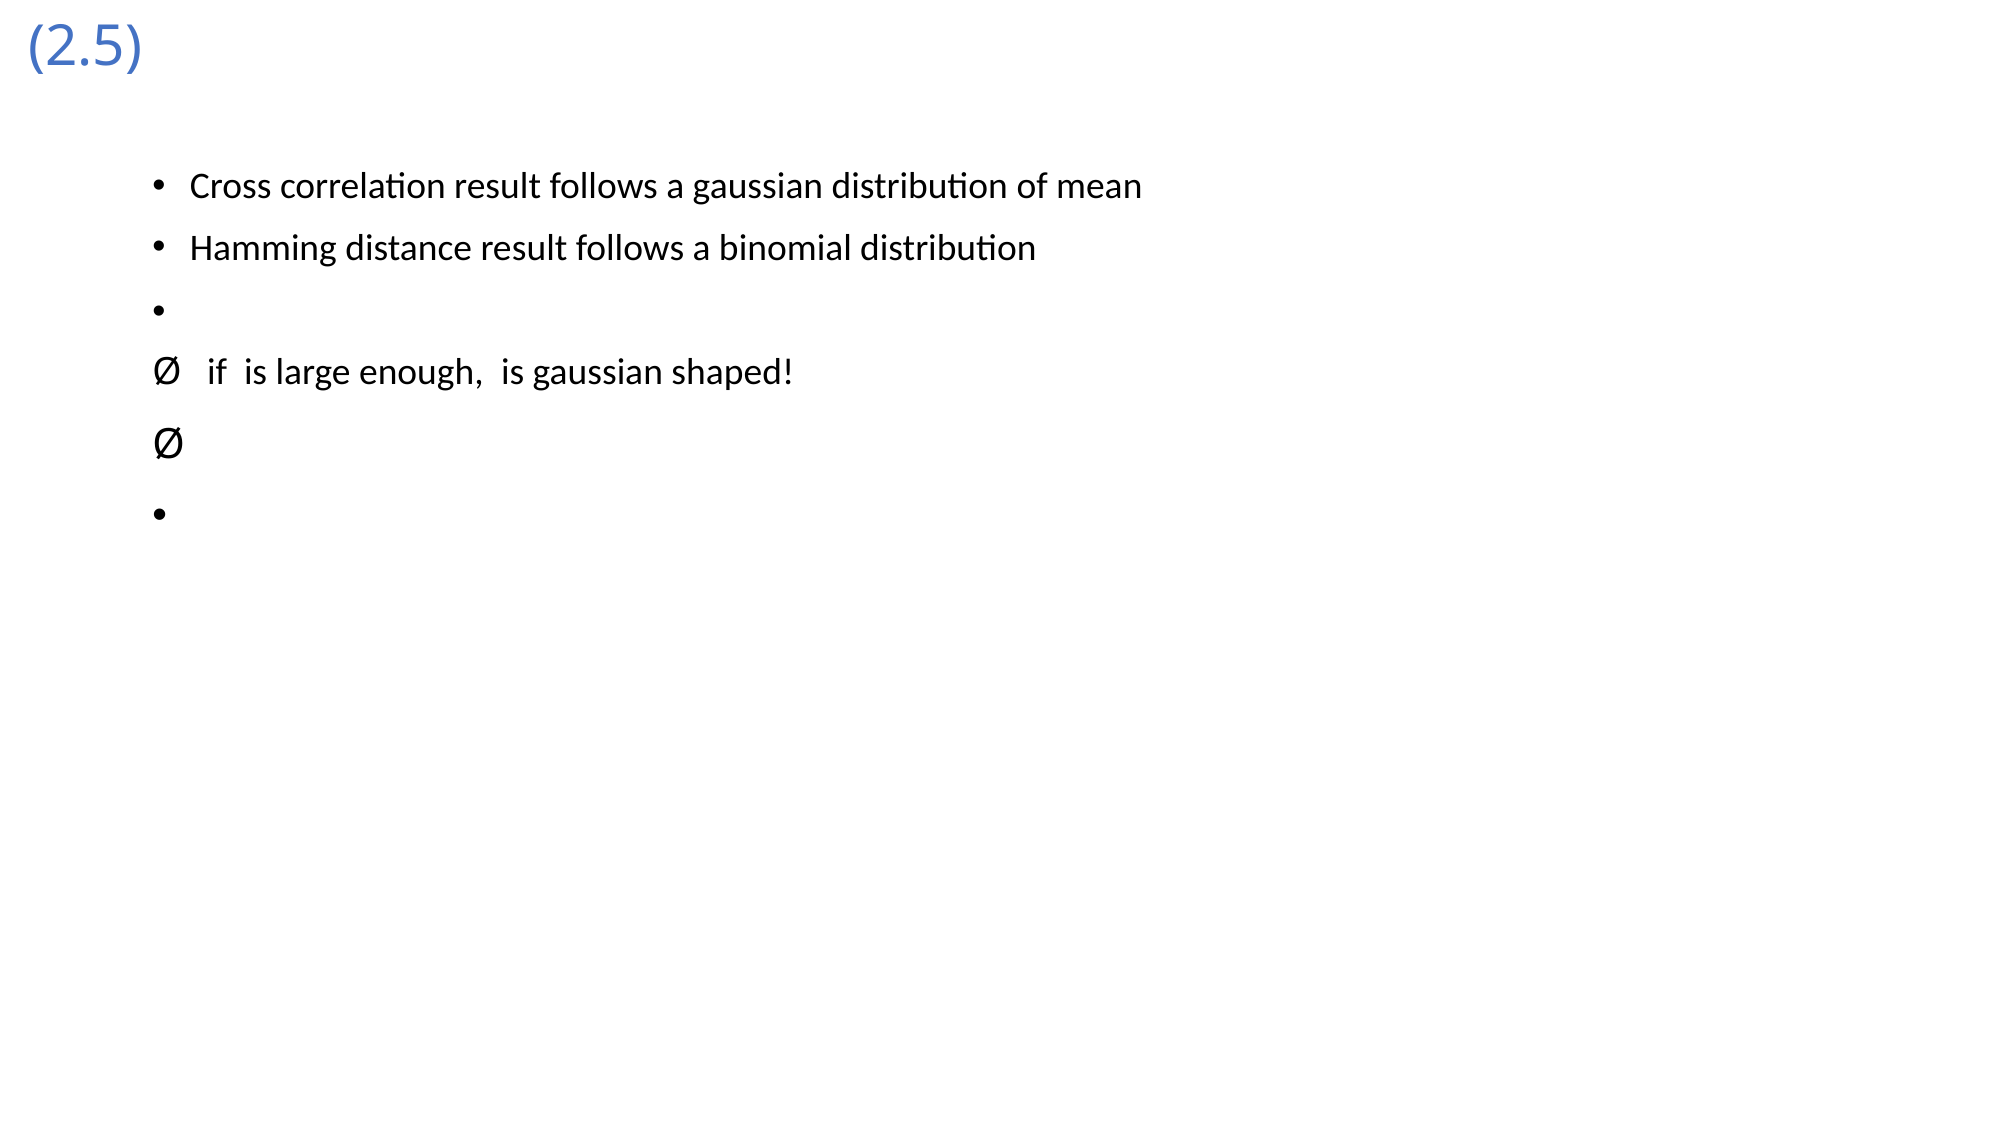

# (2.5)
Cross correlation result follows a gaussian distribution of mean
Hamming distance result follows a binomial distribution
 if is large enough, is gaussian shaped!